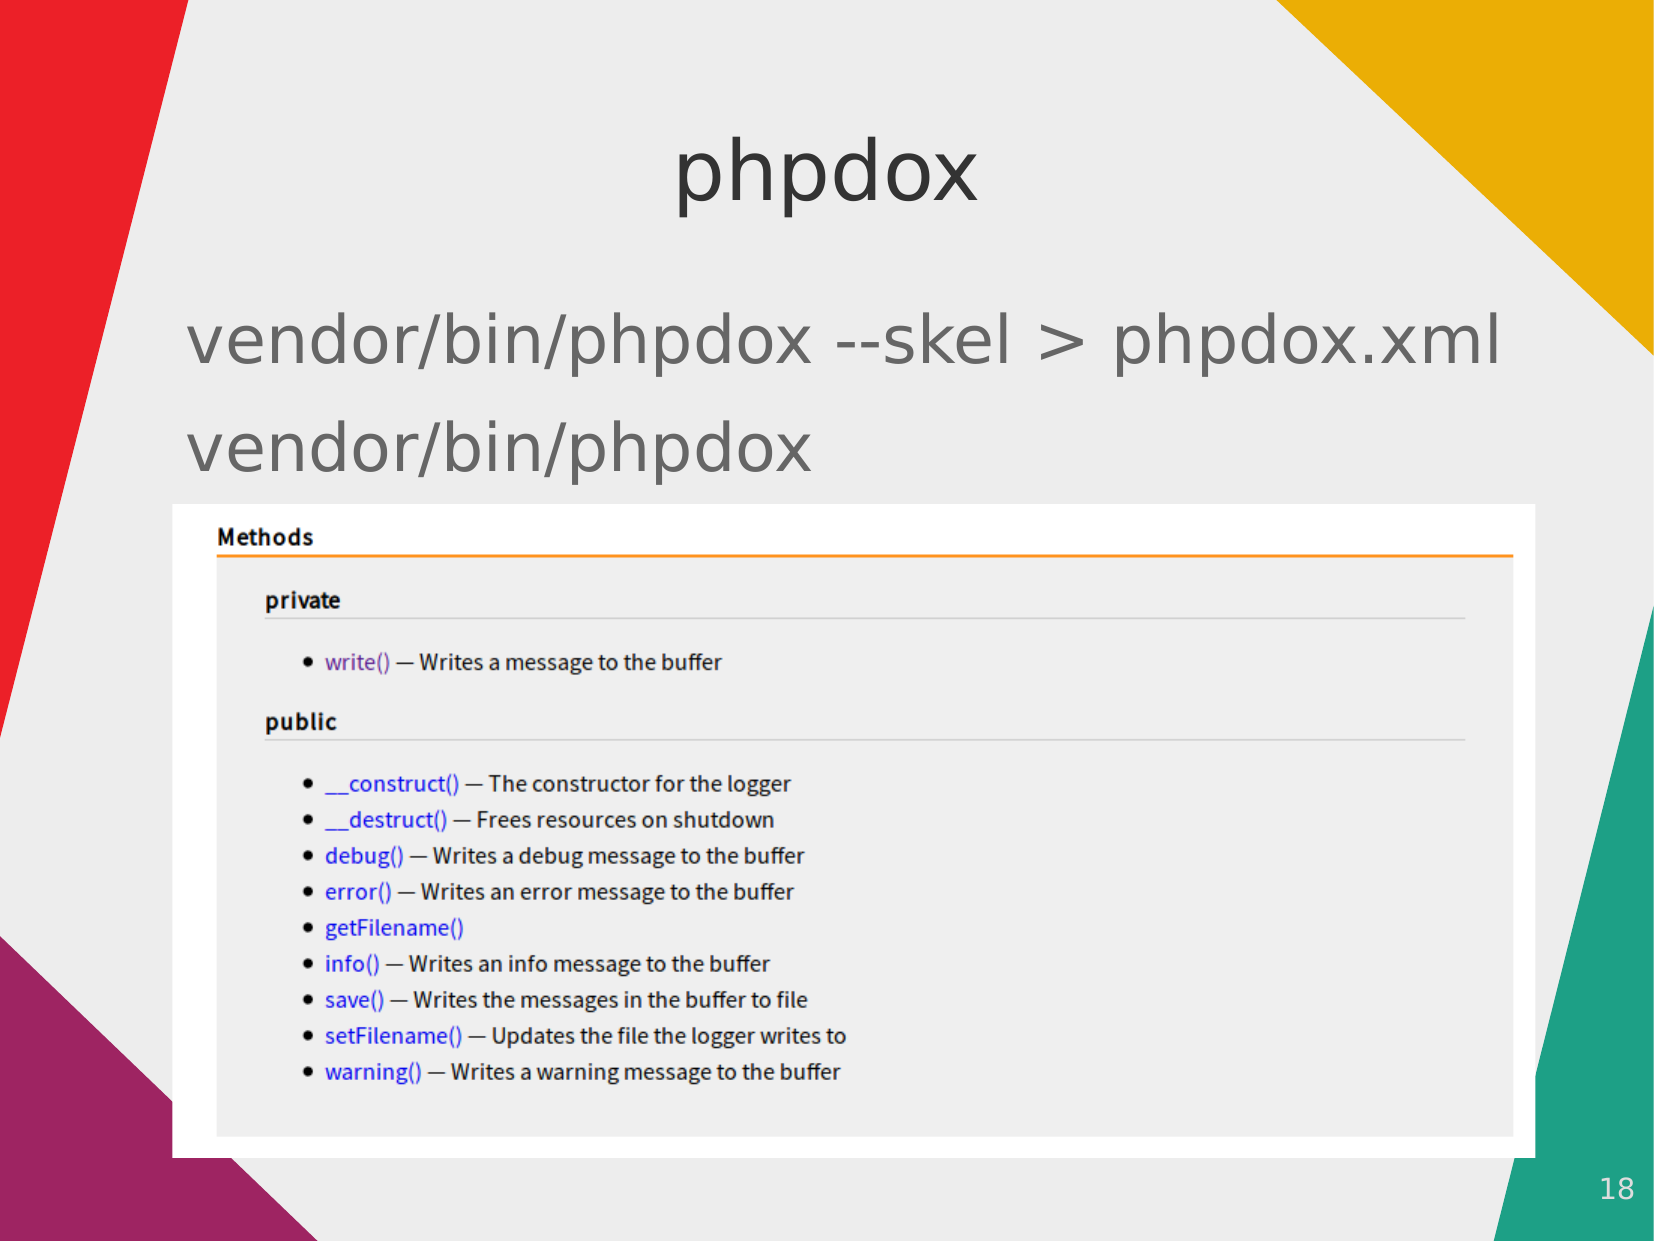

# phpdox
vendor/bin/phpdox --skel > phpdox.xml
vendor/bin/phpdox
18